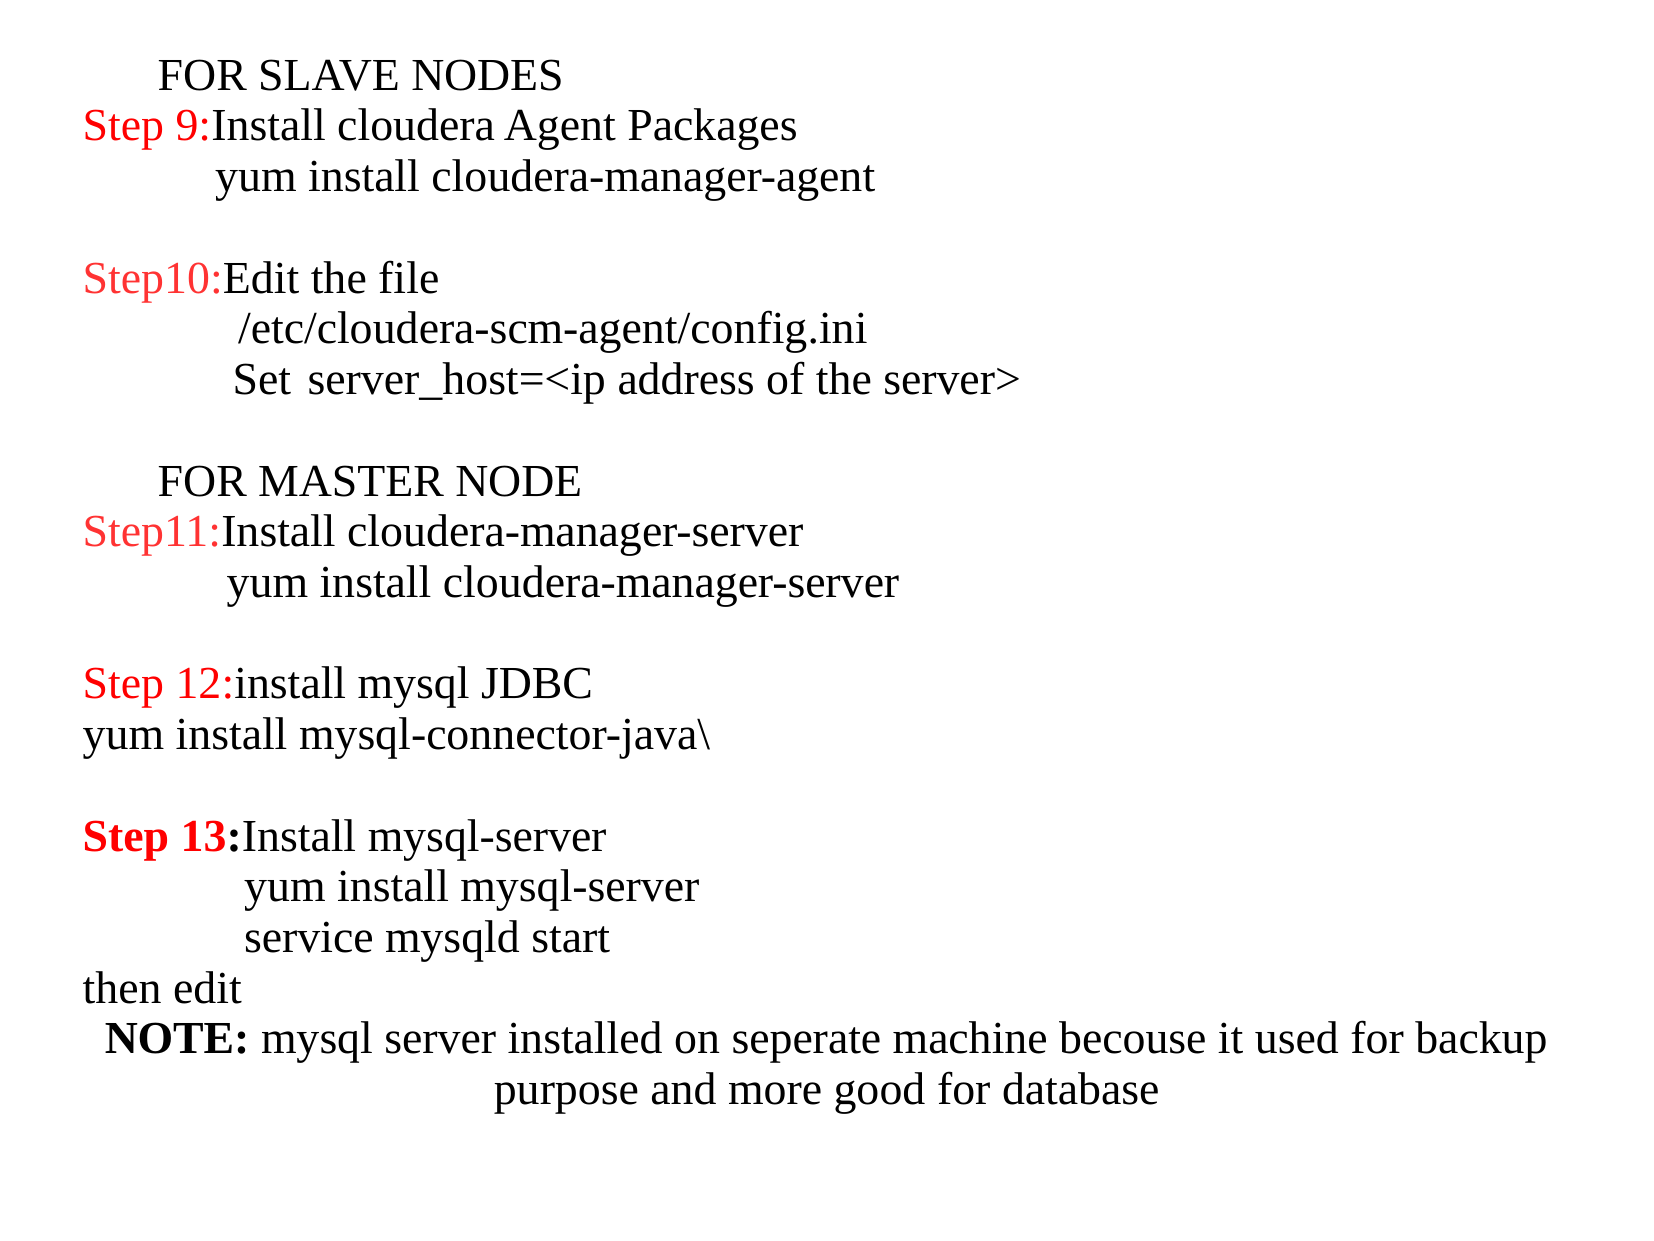

# FOR SLAVE NODES
Step 9:Install cloudera Agent Packages
	 yum install cloudera-manager-agent
Step10:Edit the file
	 /etc/cloudera-scm-agent/config.ini
		Set 	server_host=<ip address of the server>
	FOR MASTER NODE
Step11:Install cloudera-manager-server
	 yum install cloudera-manager-server
Step 12:install mysql JDBC
yum install mysql-connector-java\
Step 13:Install mysql-server
		 yum install mysql-server
		 service mysqld start
then edit
NOTE: mysql server installed on seperate machine becouse it used for backup
purpose and more good for database